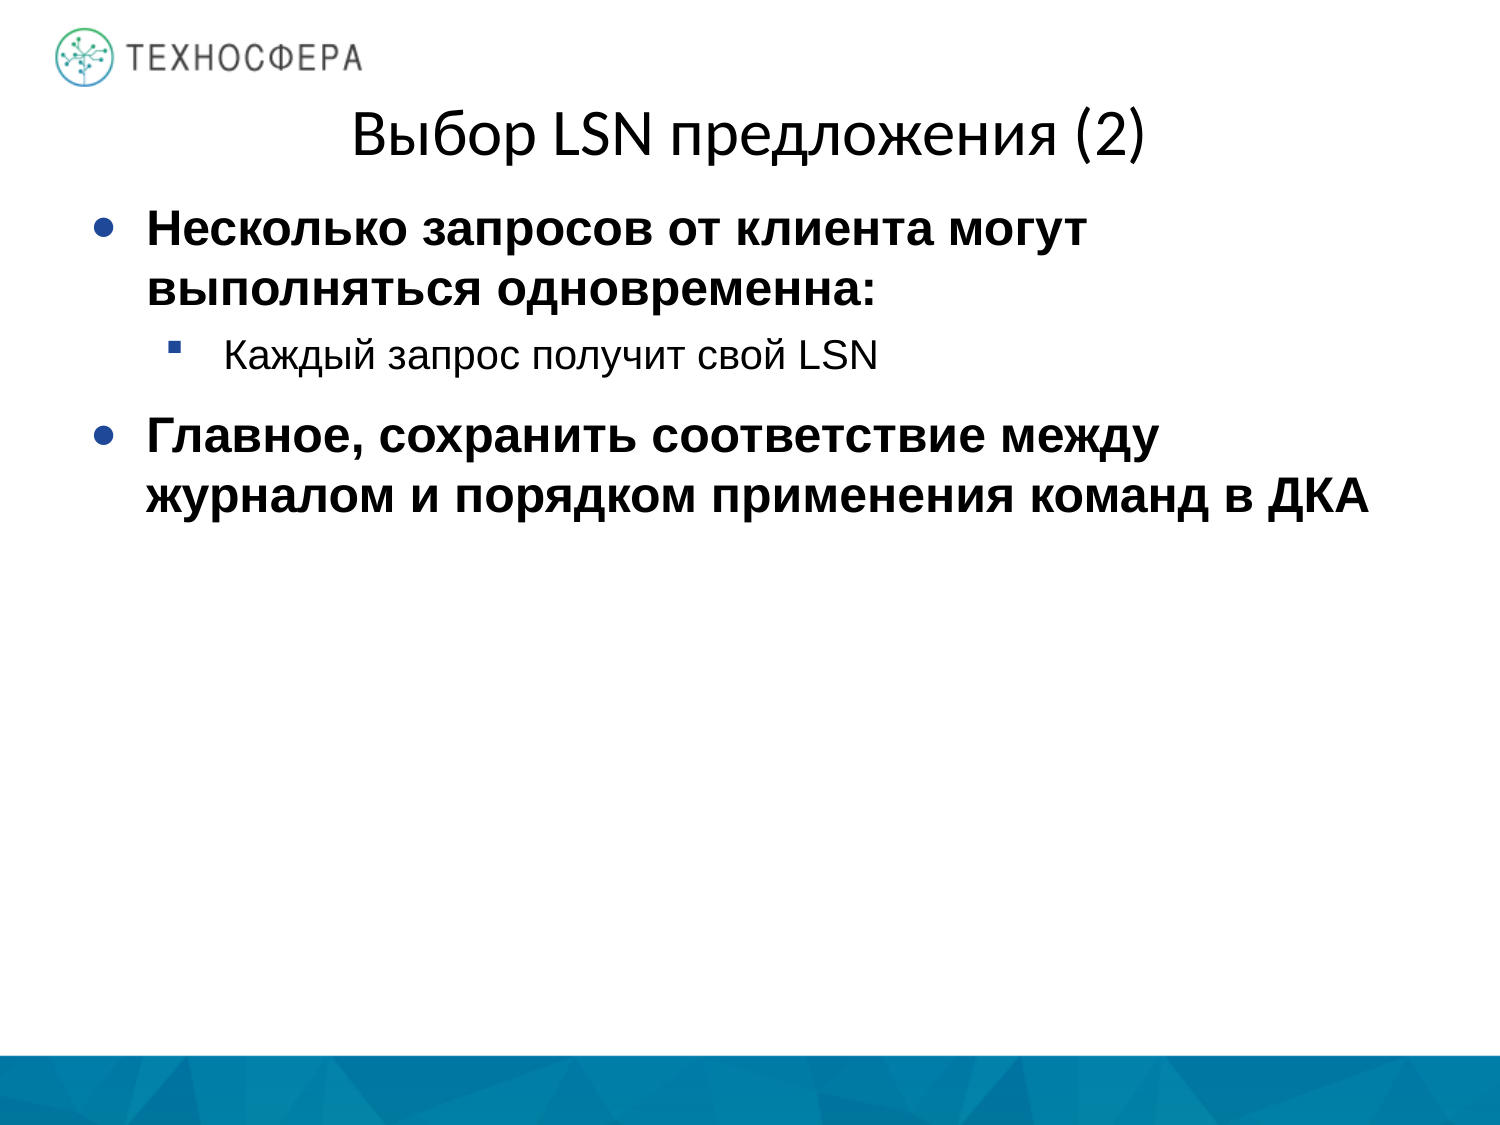

Выбор LSN предложения (2)
# Несколько запросов от клиента могут выполняться одновременна:
 Каждый запрос получит свой LSN
Главное, сохранить соответствие между журналом и порядком применения команд в ДКА